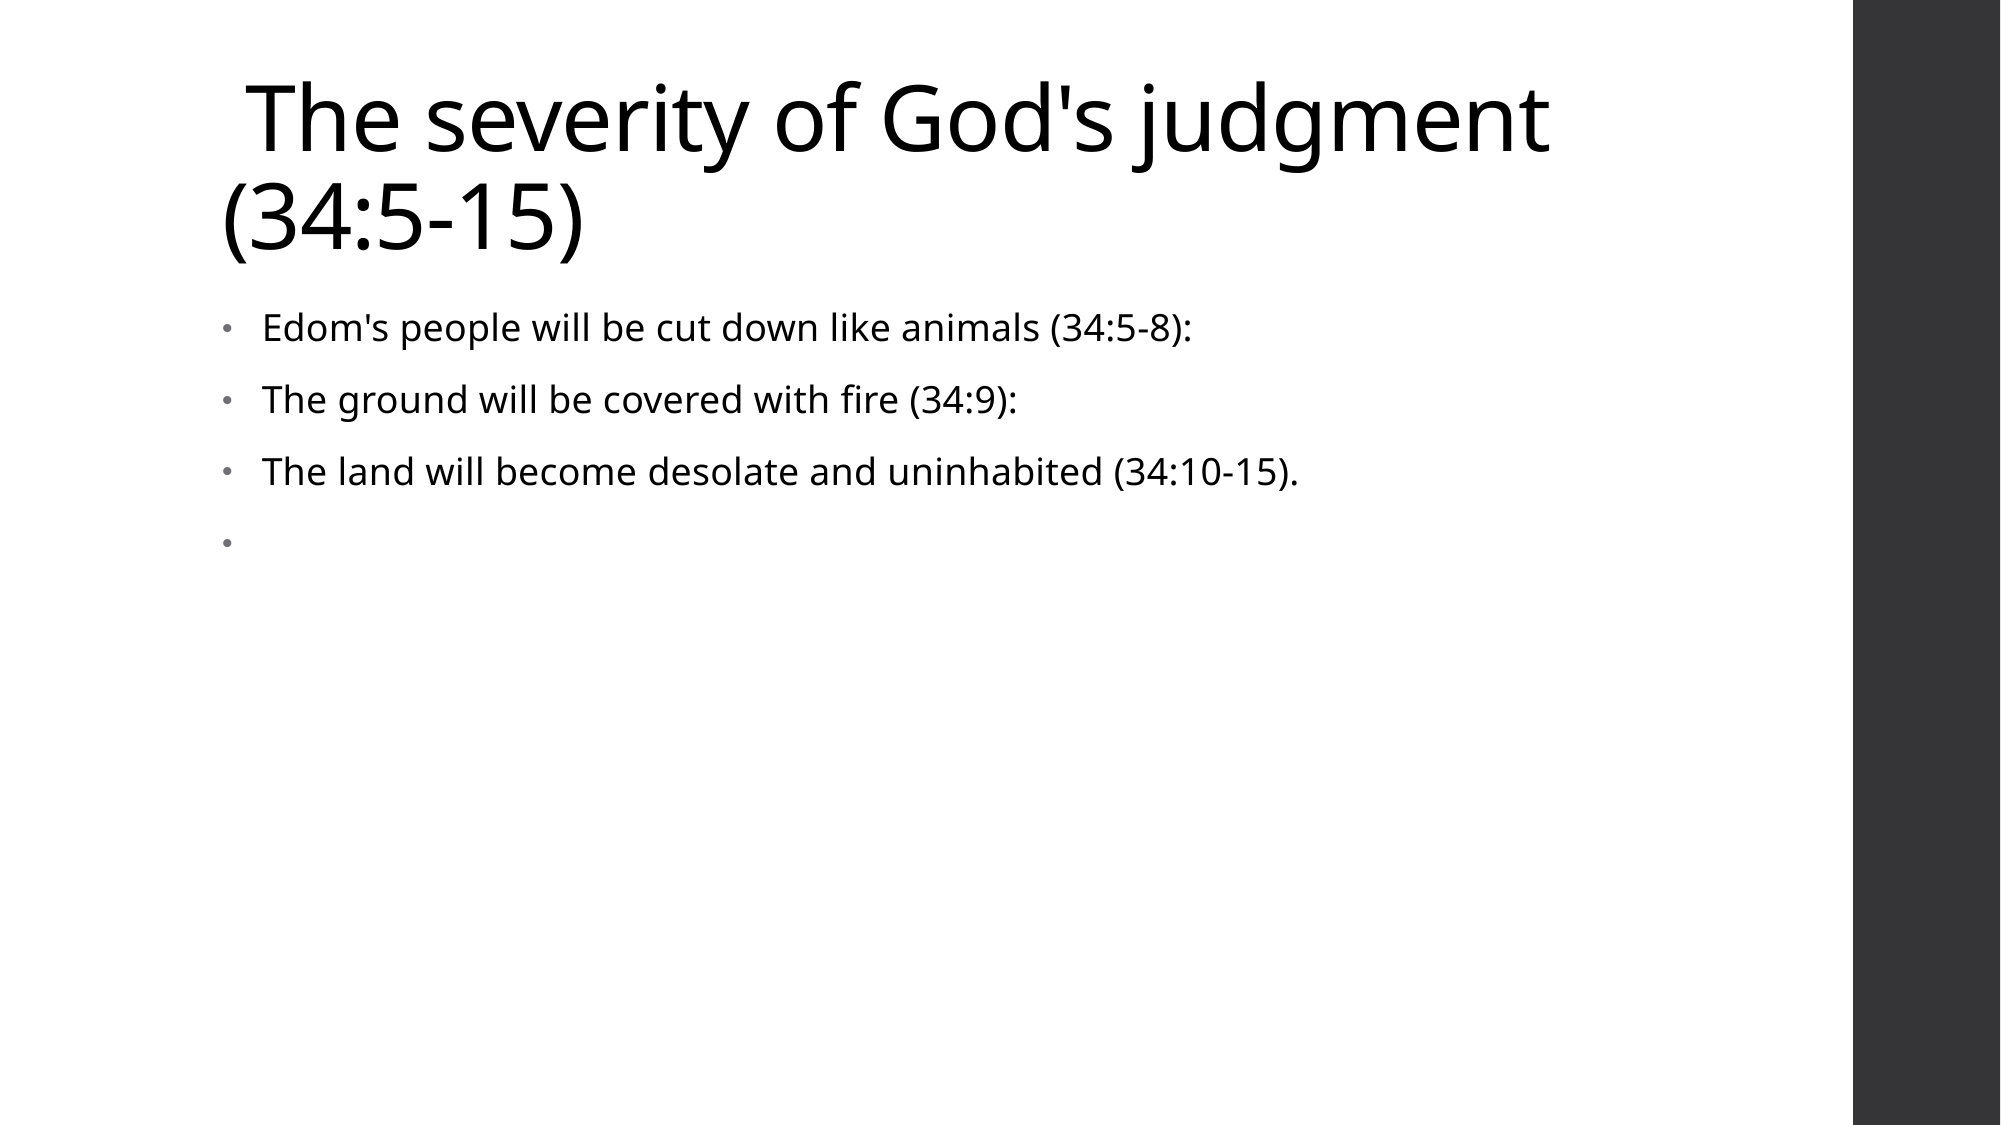

# The severity of God's judgment (34:5-15)
 Edom's people will be cut down like animals (34:5-8):
 The ground will be covered with fire (34:9):
 The land will become desolate and uninhabited (34:10-15).